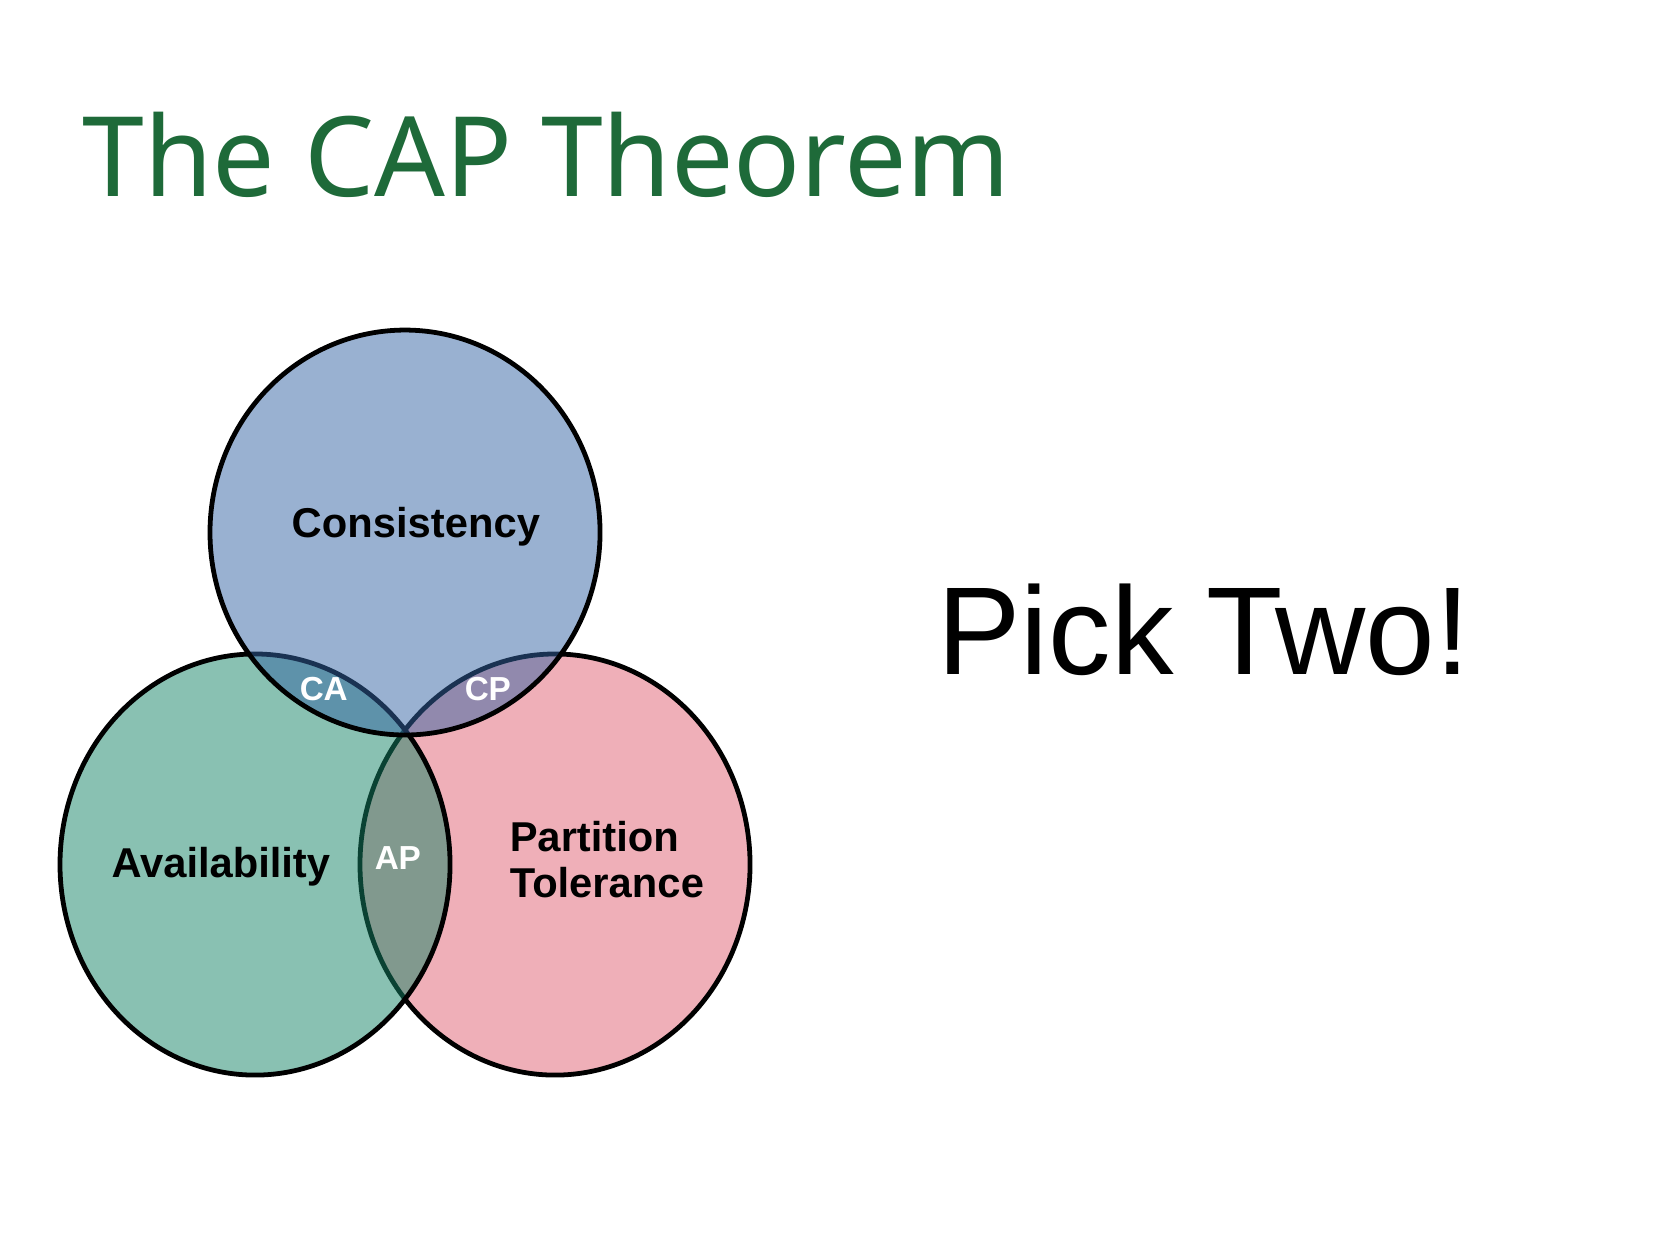

# The CAP Theorem
Consistency
Pick Two!
CA
CP
Partition
Tolerance
Availability
AP